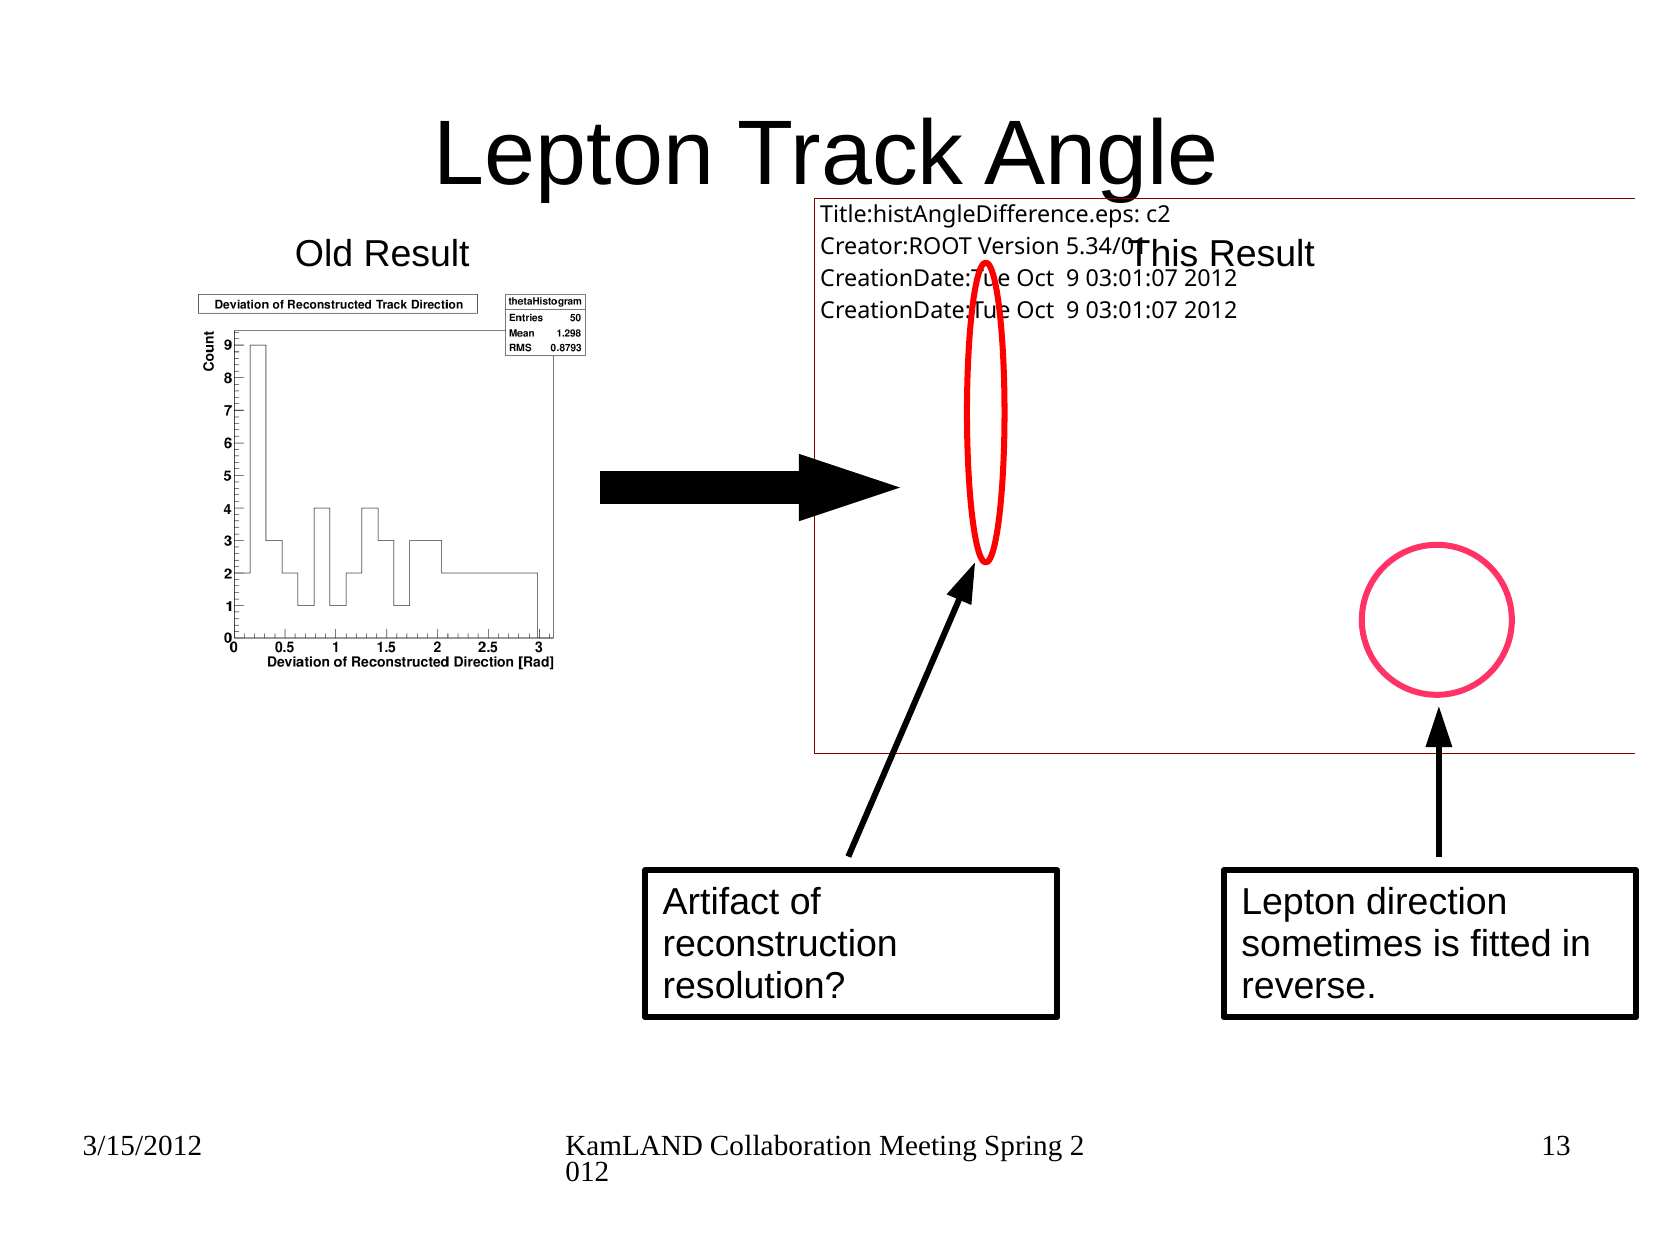

# Lepton Track Angle
Old Result
This Result
Artifact of reconstruction resolution?
Lepton direction sometimes is fitted in reverse.
3/15/2012
KamLAND Collaboration Meeting Spring 2012
13